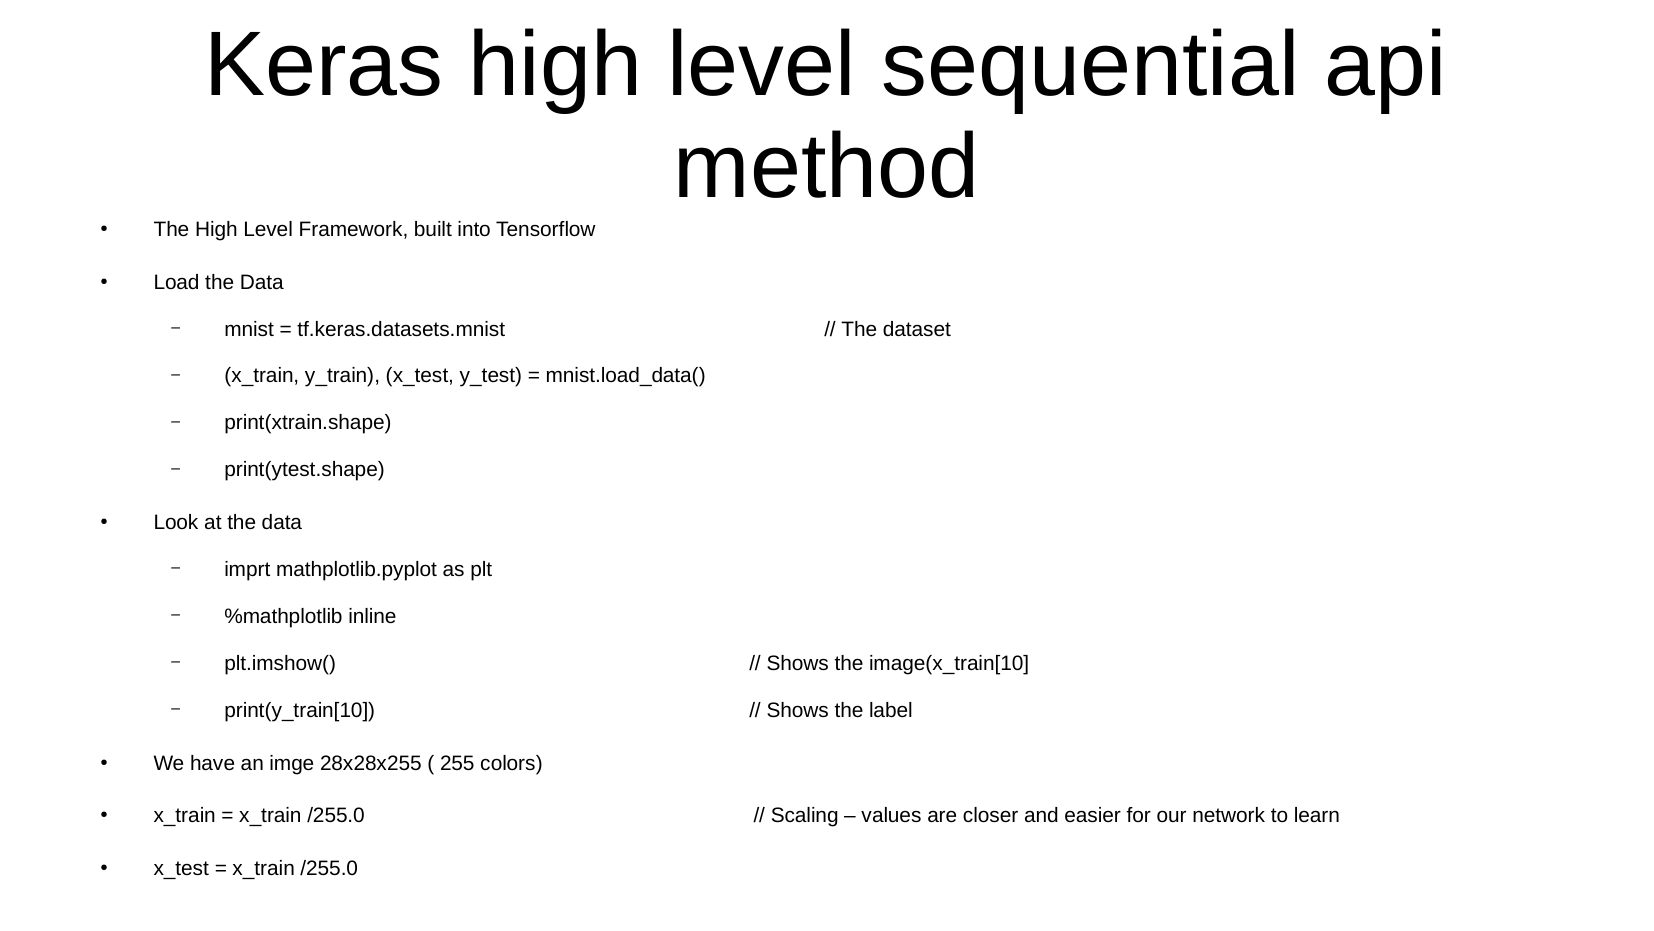

# Keras high level sequential api method
The High Level Framework, built into Tensorflow
Load the Data
mnist = tf.keras.datasets.mnist 					// The dataset
(x_train, y_train), (x_test, y_test) = mnist.load_data()
print(xtrain.shape)
print(ytest.shape)
Look at the data
imprt mathplotlib.pyplot as plt
%mathplotlib inline
plt.imshow()						// Shows the image(x_train[10]
print(y_train[10])					// Shows the label
We have an imge 28x28x255 ( 255 colors)
x_train = x_train /255.0						// Scaling – values are closer and easier for our network to learn
x_test = x_train /255.0